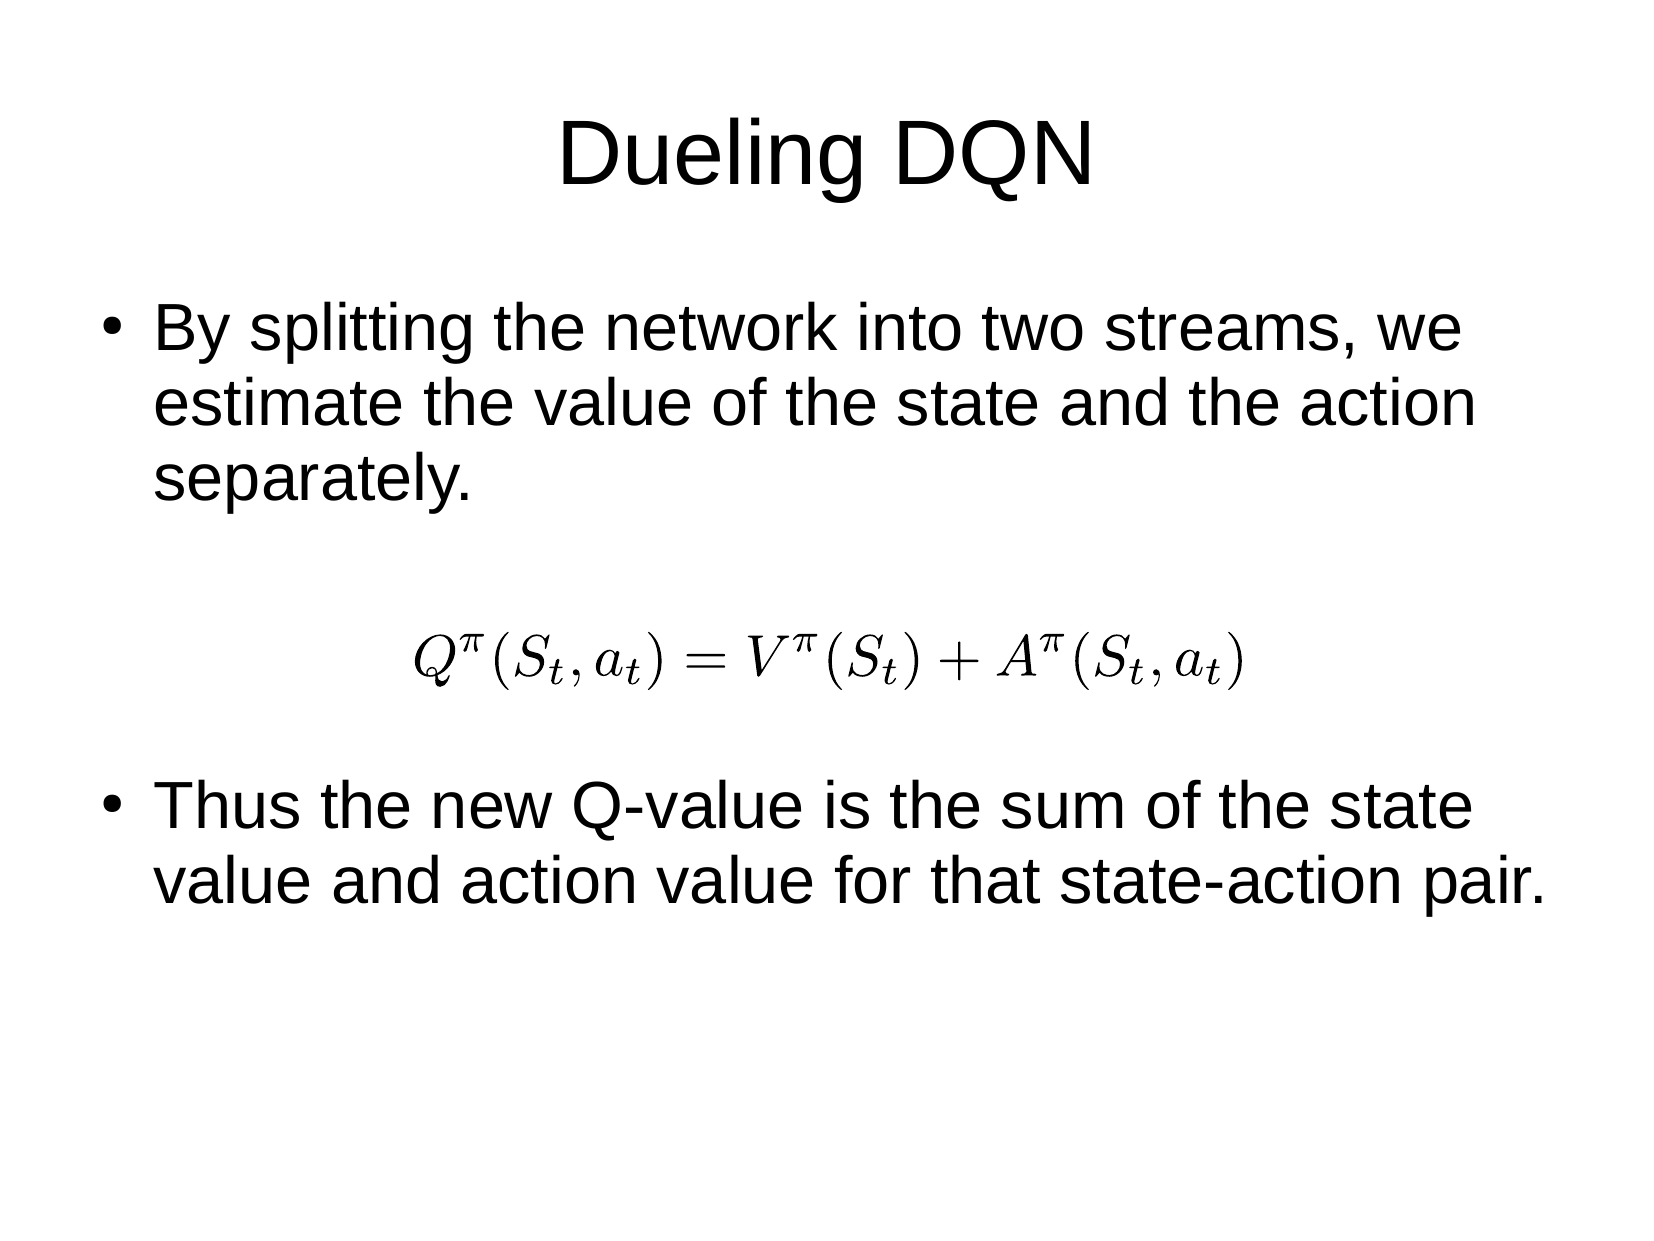

# Dueling DQN
By splitting the network into two streams, we estimate the value of the state and the action separately.
Thus the new Q-value is the sum of the state value and action value for that state-action pair.